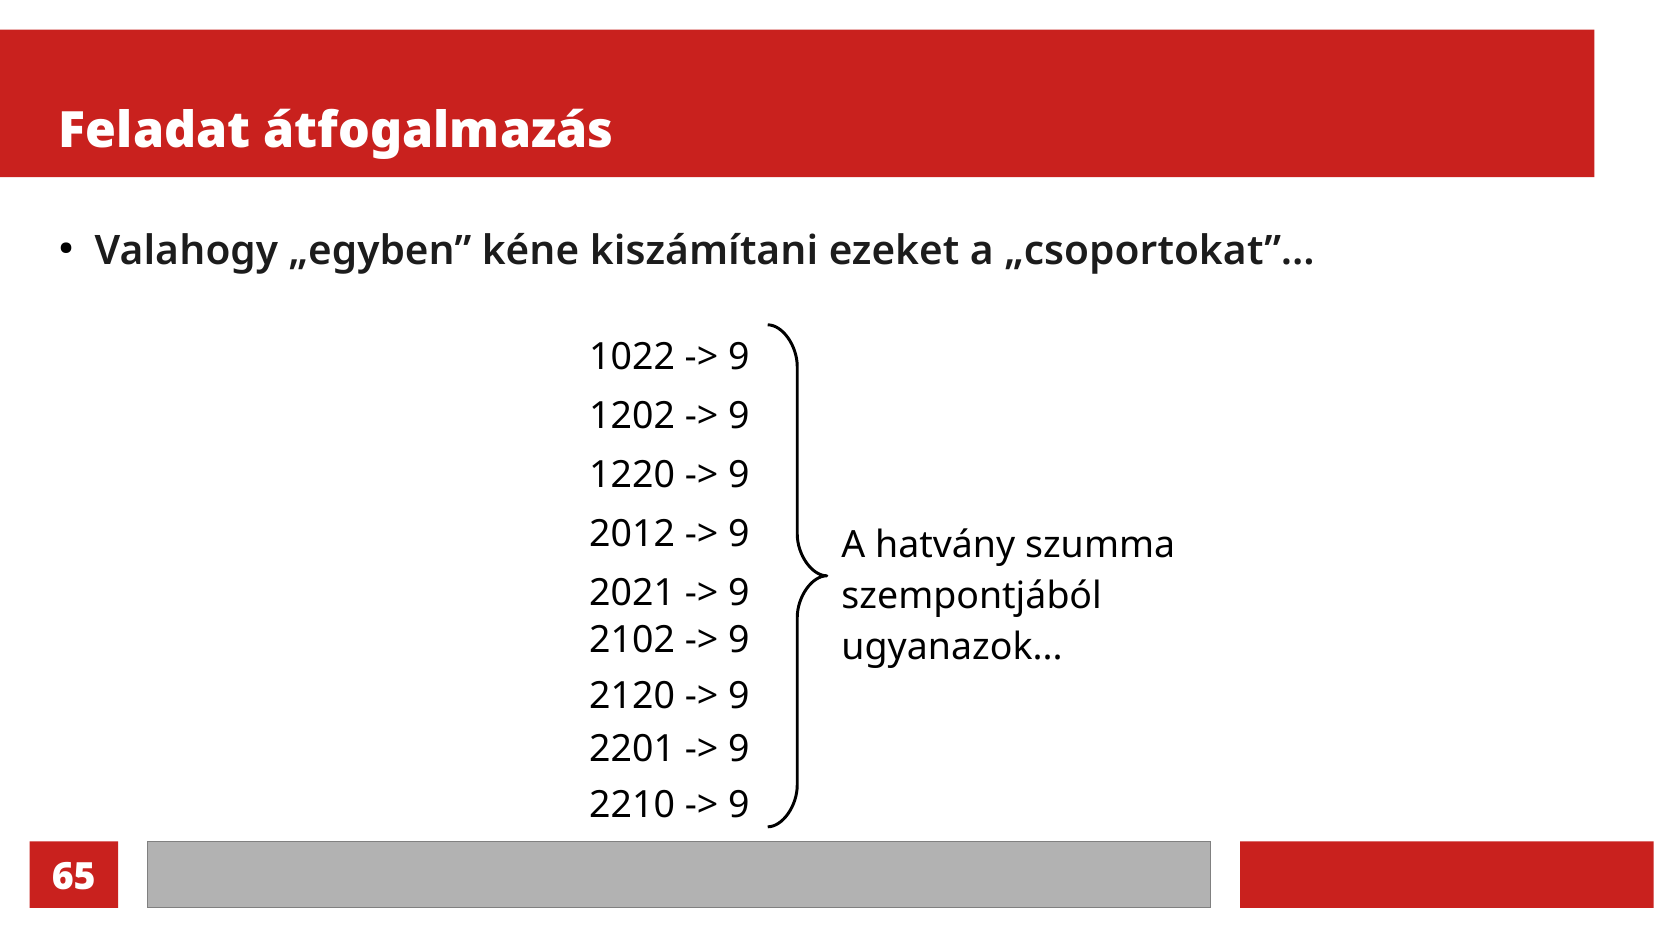

# Feladat átfogalmazás
Valahogy „egyben” kéne kiszámítani ezeket a „csoportokat”...
1022 -> 9
1202 -> 9
1220 -> 9
2012 -> 9
A hatvány szumma szempontjából ugyanazok...
2021 -> 9
2102 -> 9
2120 -> 9
2201 -> 9
2210 -> 9
65